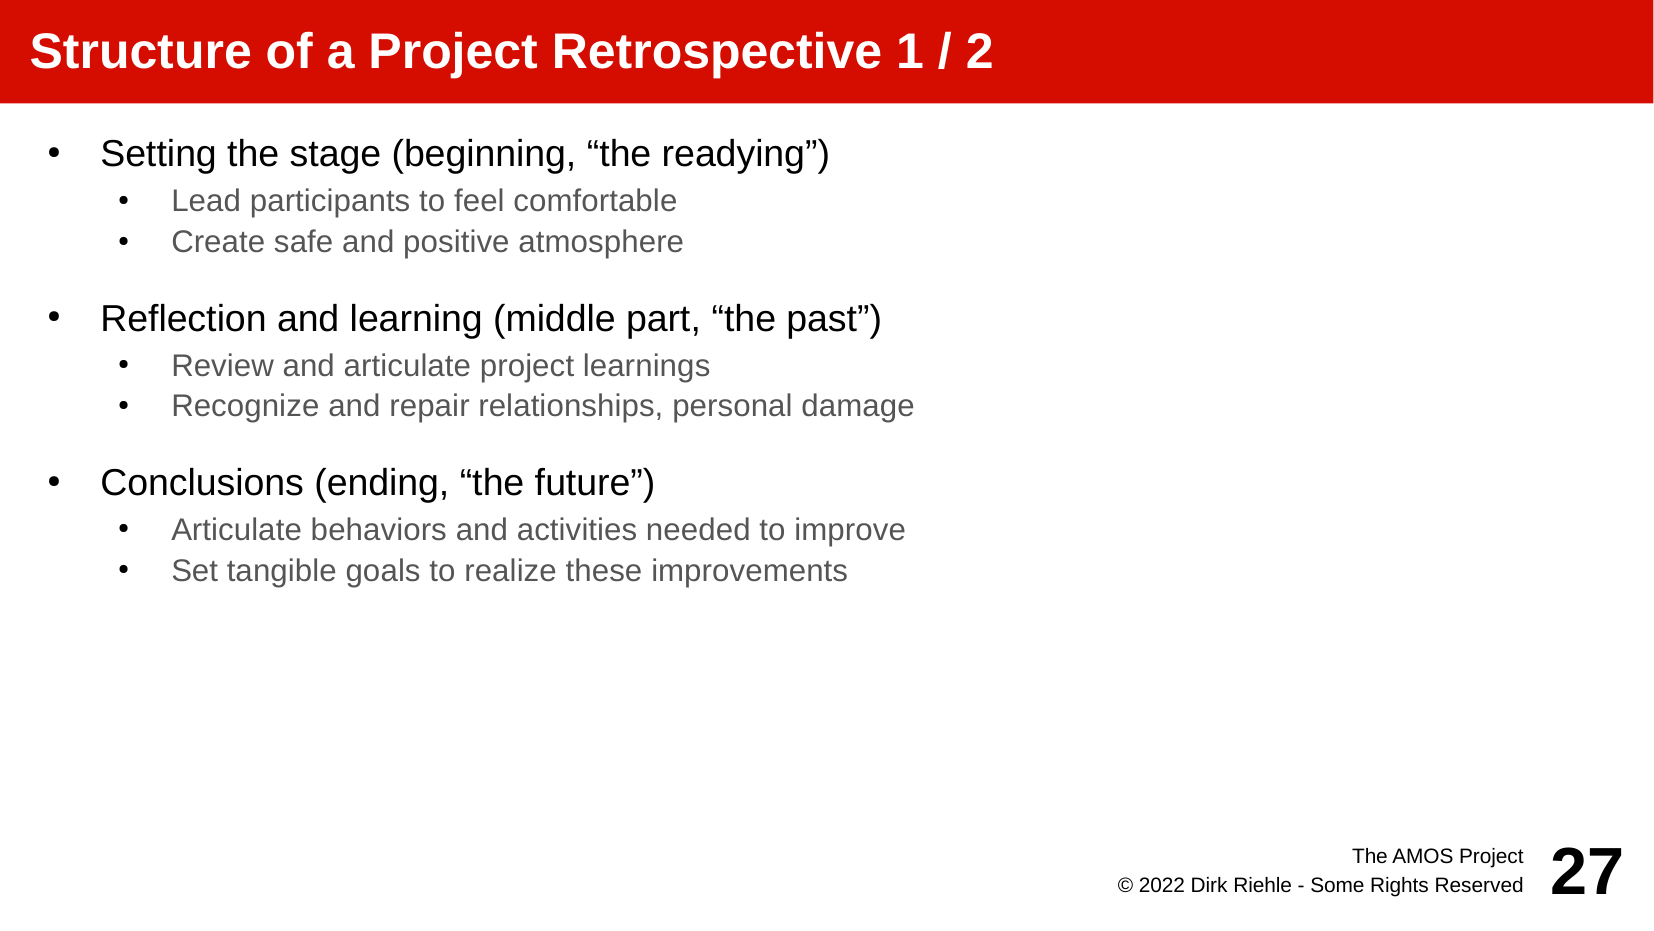

# Structure of a Project Retrospective 1 / 2
Setting the stage (beginning, “the readying”)
Lead participants to feel comfortable
Create safe and positive atmosphere
Reflection and learning (middle part, “the past”)
Review and articulate project learnings
Recognize and repair relationships, personal damage
Conclusions (ending, “the future”)
Articulate behaviors and activities needed to improve
Set tangible goals to realize these improvements
The AMOS Project
27
© 2022 Dirk Riehle - Some Rights Reserved